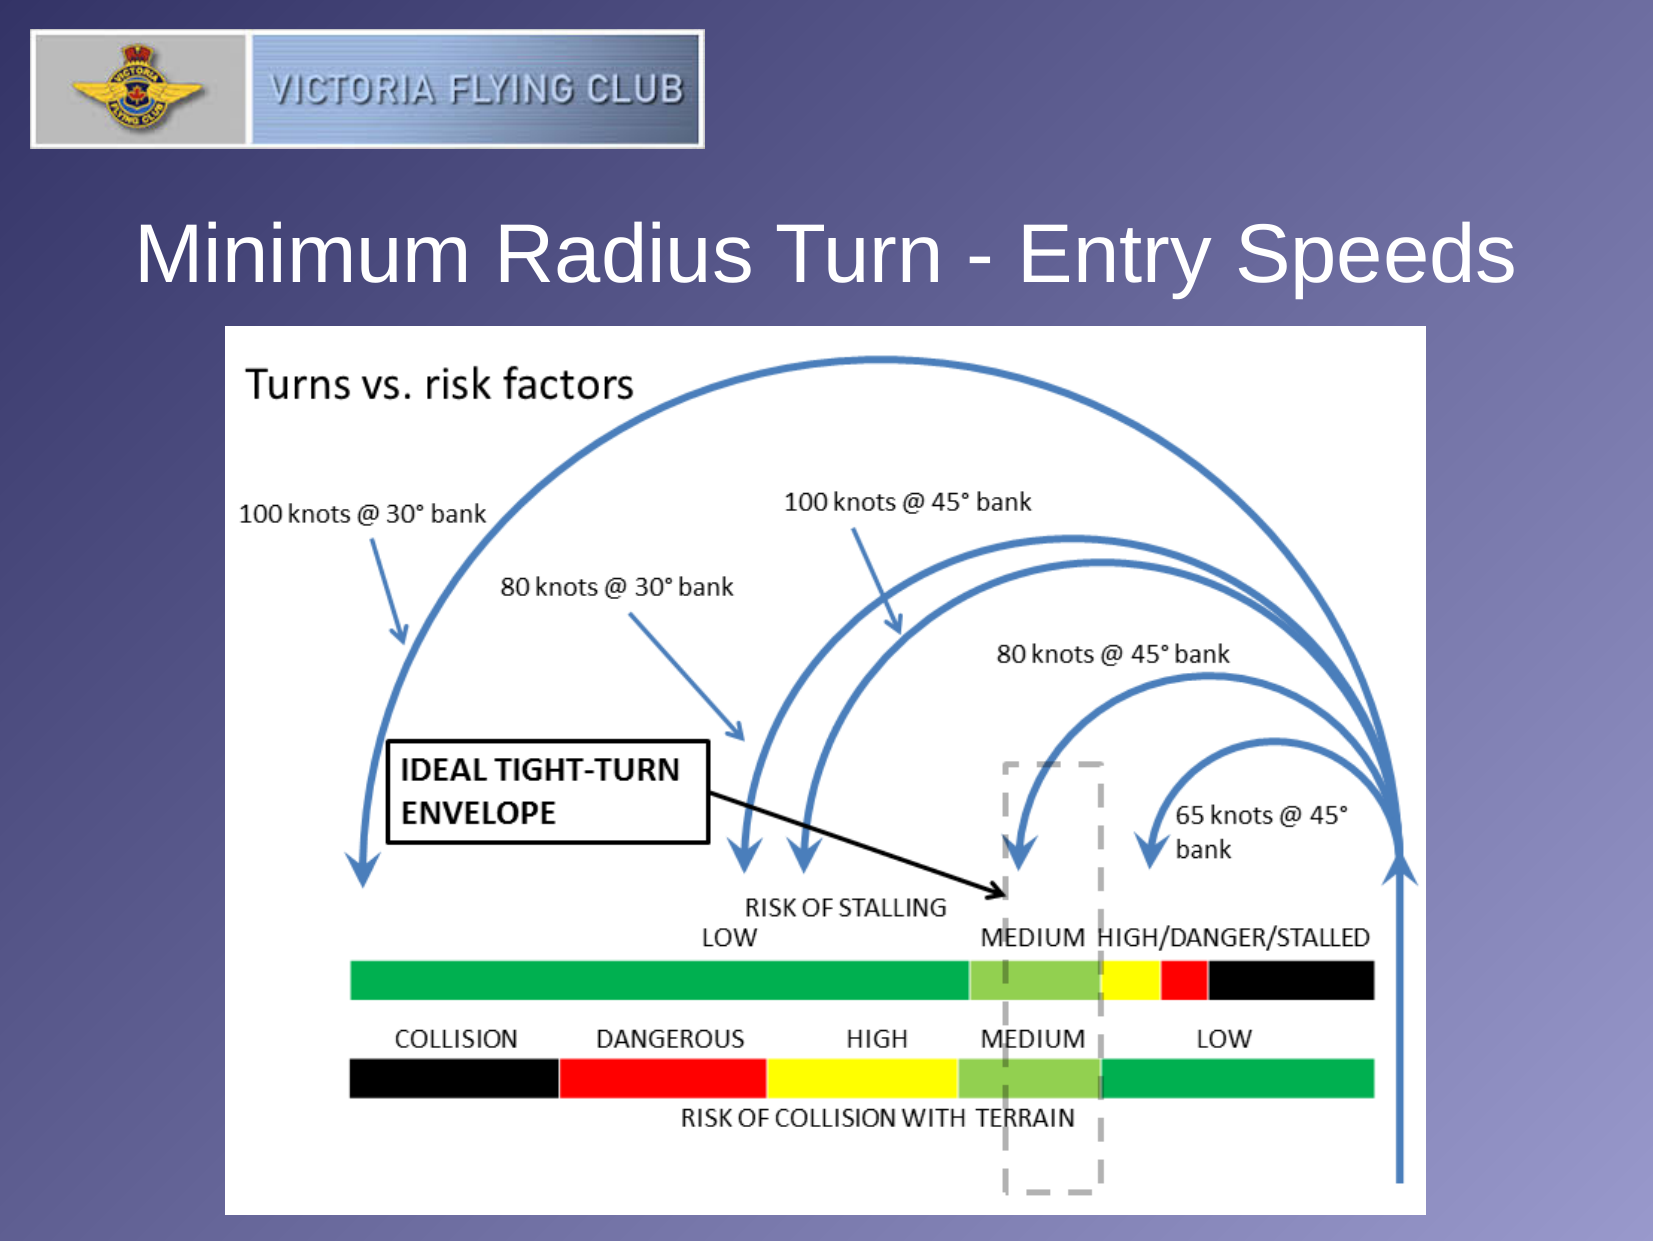

# Minimum Radius Turn - Entry Speeds